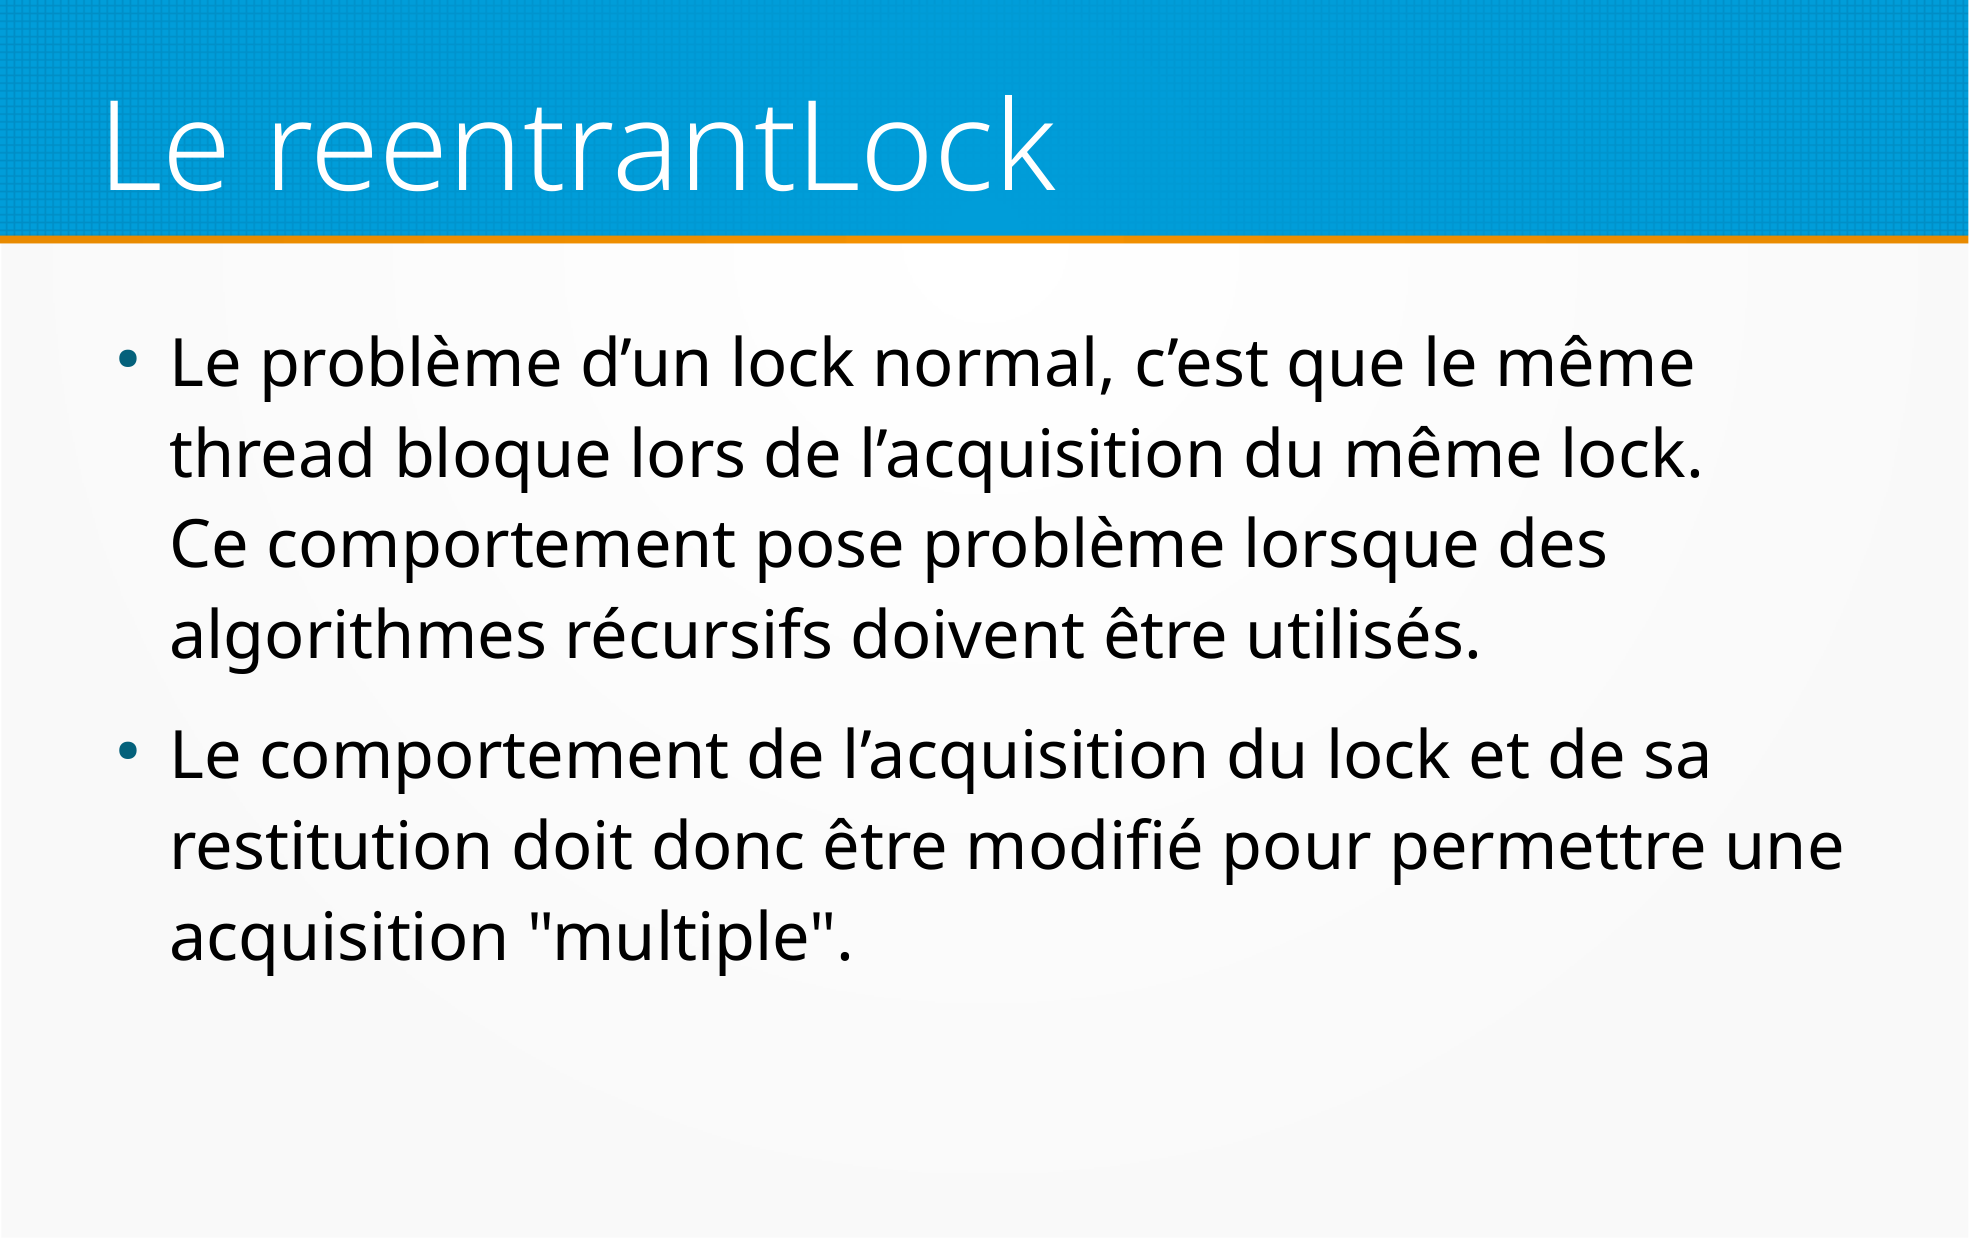

# Le reentrantLock
Le problème d’un lock normal, c’est que le même thread bloque lors de l’acquisition du même lock.
Ce comportement pose problème lorsque des algorithmes récursifs doivent être utilisés.
Le comportement de l’acquisition du lock et de sa restitution doit donc être modifié pour permettre une acquisition "multiple".